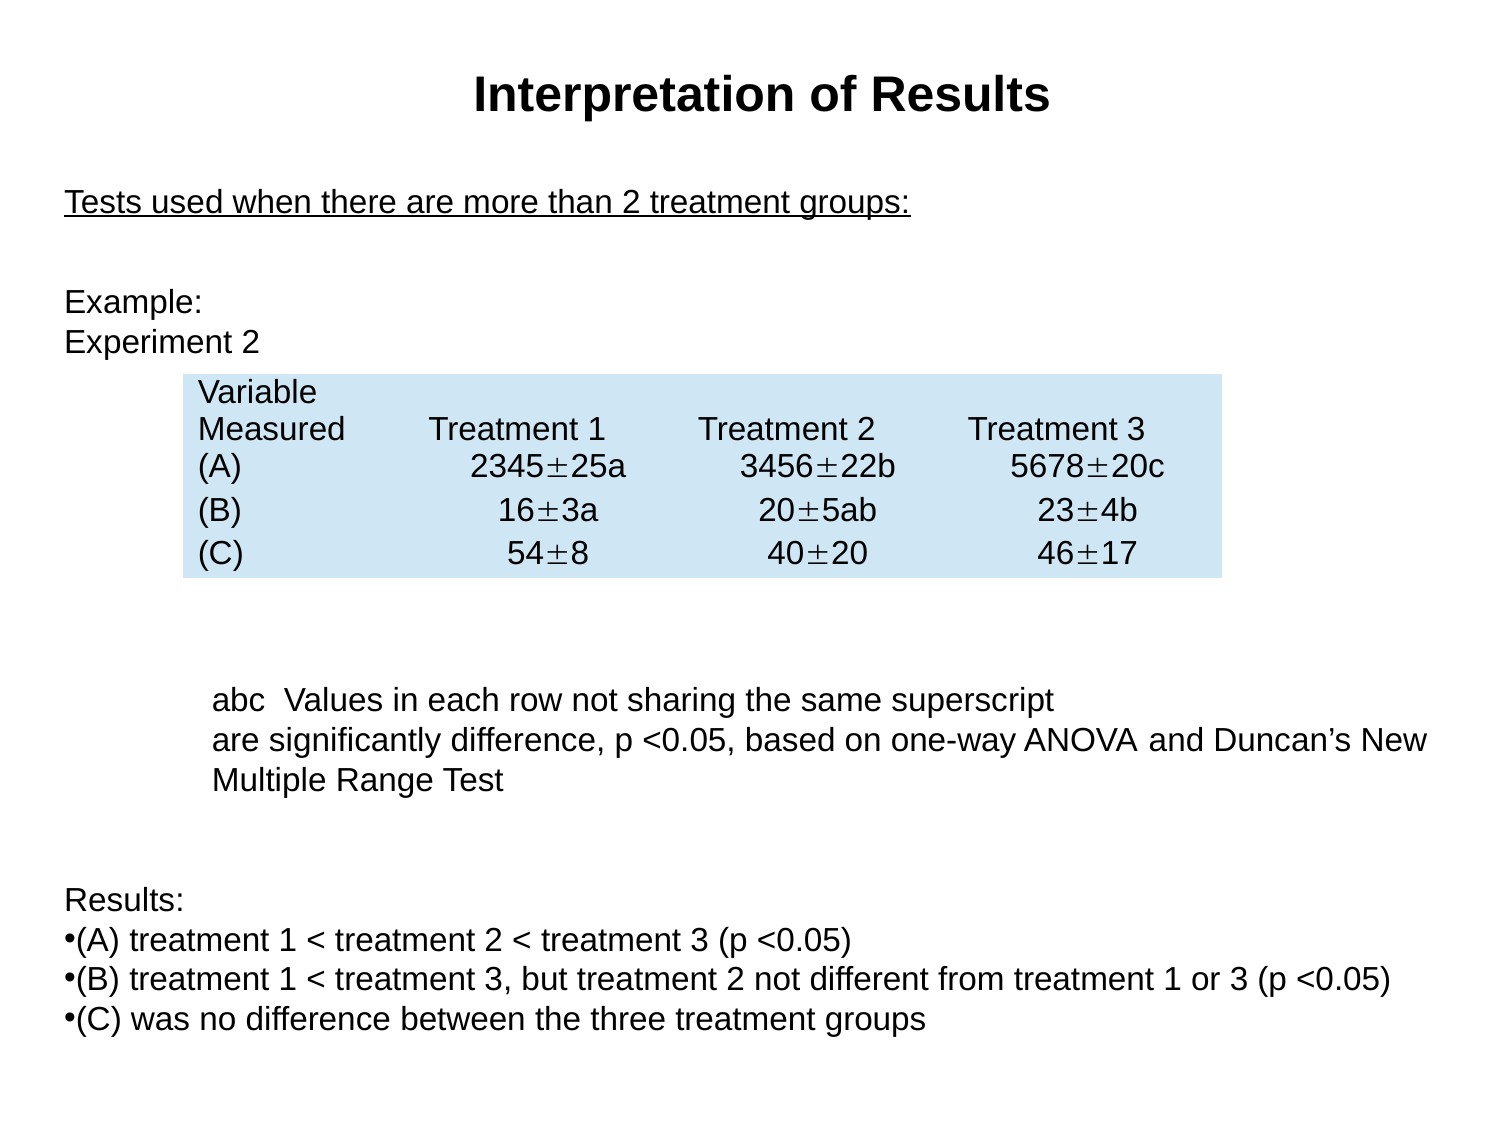

Interpretation of Results
# Tests used when there are more than 2 treatment groups:
Example:
Experiment 2
		abc Values in each row not sharing the same superscript
		are significantly difference, p <0.05, based on one-way ANOVA and Duncan’s New 		Multiple Range Test
Results:
(A) treatment 1 < treatment 2 < treatment 3 (p <0.05)
(B) treatment 1 < treatment 3, but treatment 2 not different from treatment 1 or 3 (p <0.05)
(C) was no difference between the three treatment groups
| Variable Measured | Treatment 1 | Treatment 2 | Treatment 3 |
| --- | --- | --- | --- |
| (A) | 234525a | 345622b | 567820c |
| (B) | 163a | 205ab | 234b |
| (C) | 548 | 4020 | 4617 |